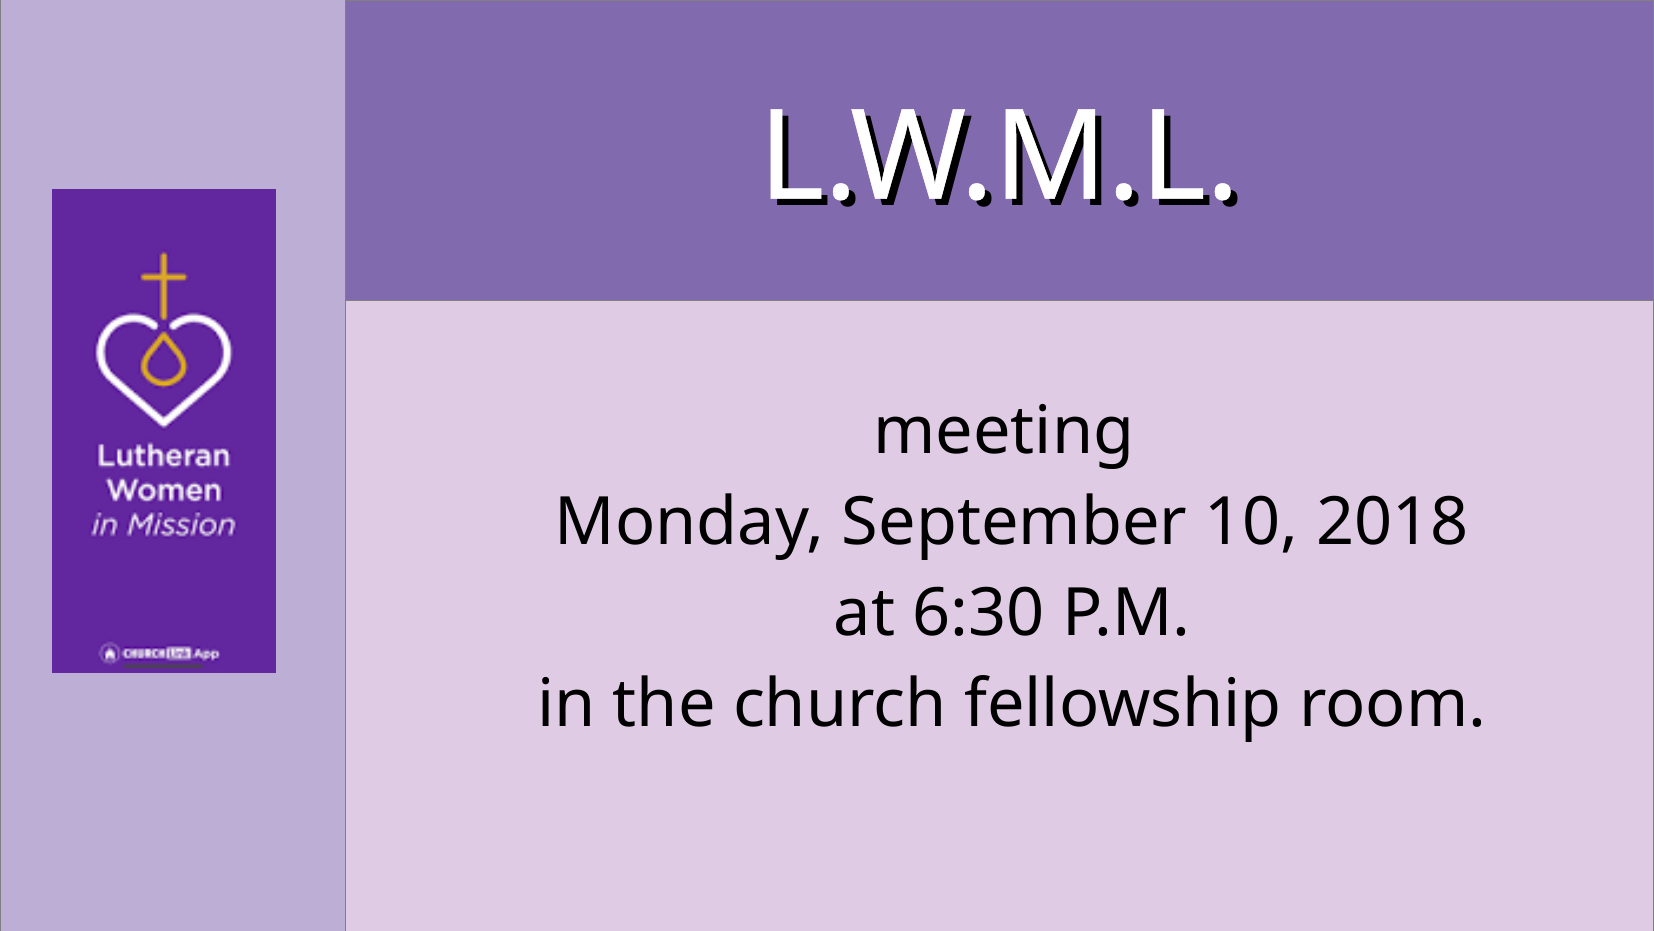

L.W.M.L.
meeting
Monday, September 10, 2018
at 6:30 P.M.
in the church fellowship room.
15